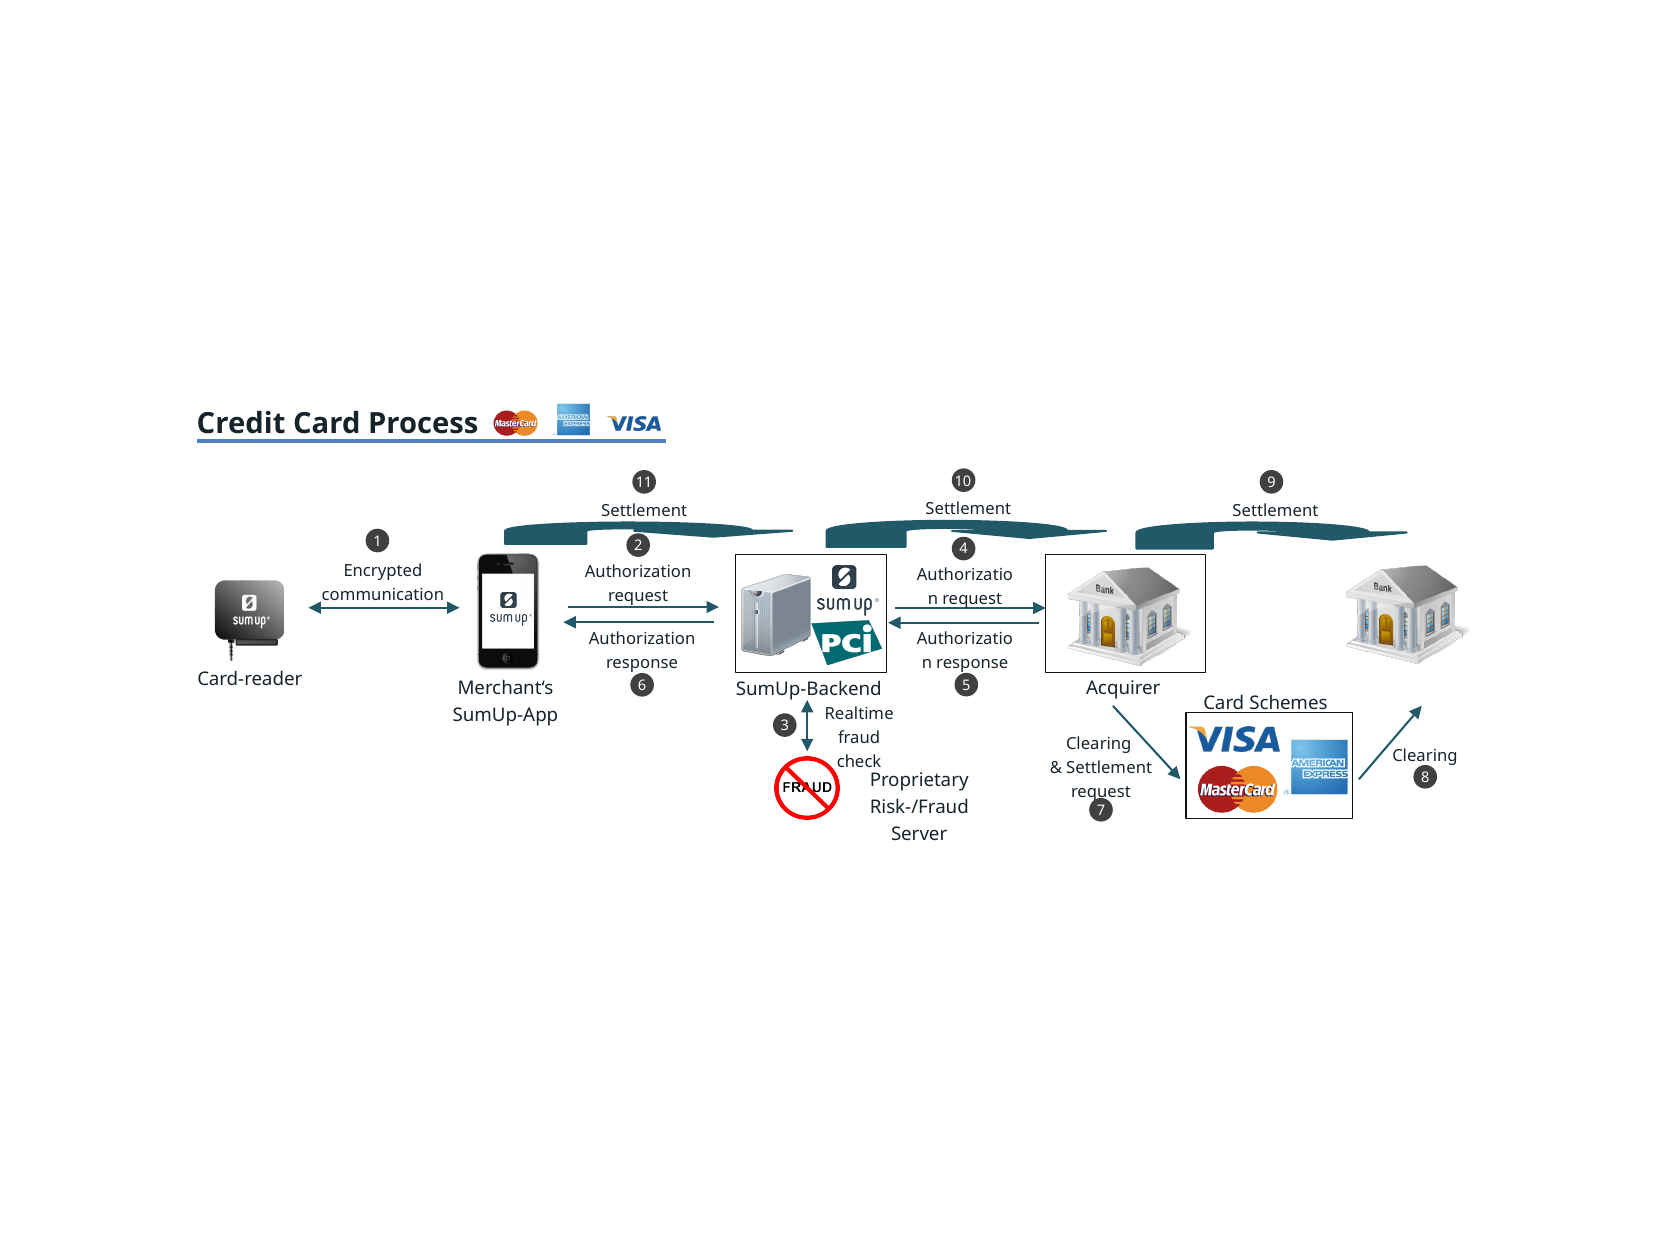

Credit Card Process
10
11
9
Settlement
Settlement
Settlement
1
2
4
Encrypted communication
Authorization request
Authorization request
Merchant‘s SumUp-App
SumUp-Backend
Acquirer
Card-reader
Authorization response
Authorization response
5
6
Card Schemes
Realtime fraud check
3
Clearing
& Settlement request
Clearing
Proprietary Risk-/Fraud Server
8
7